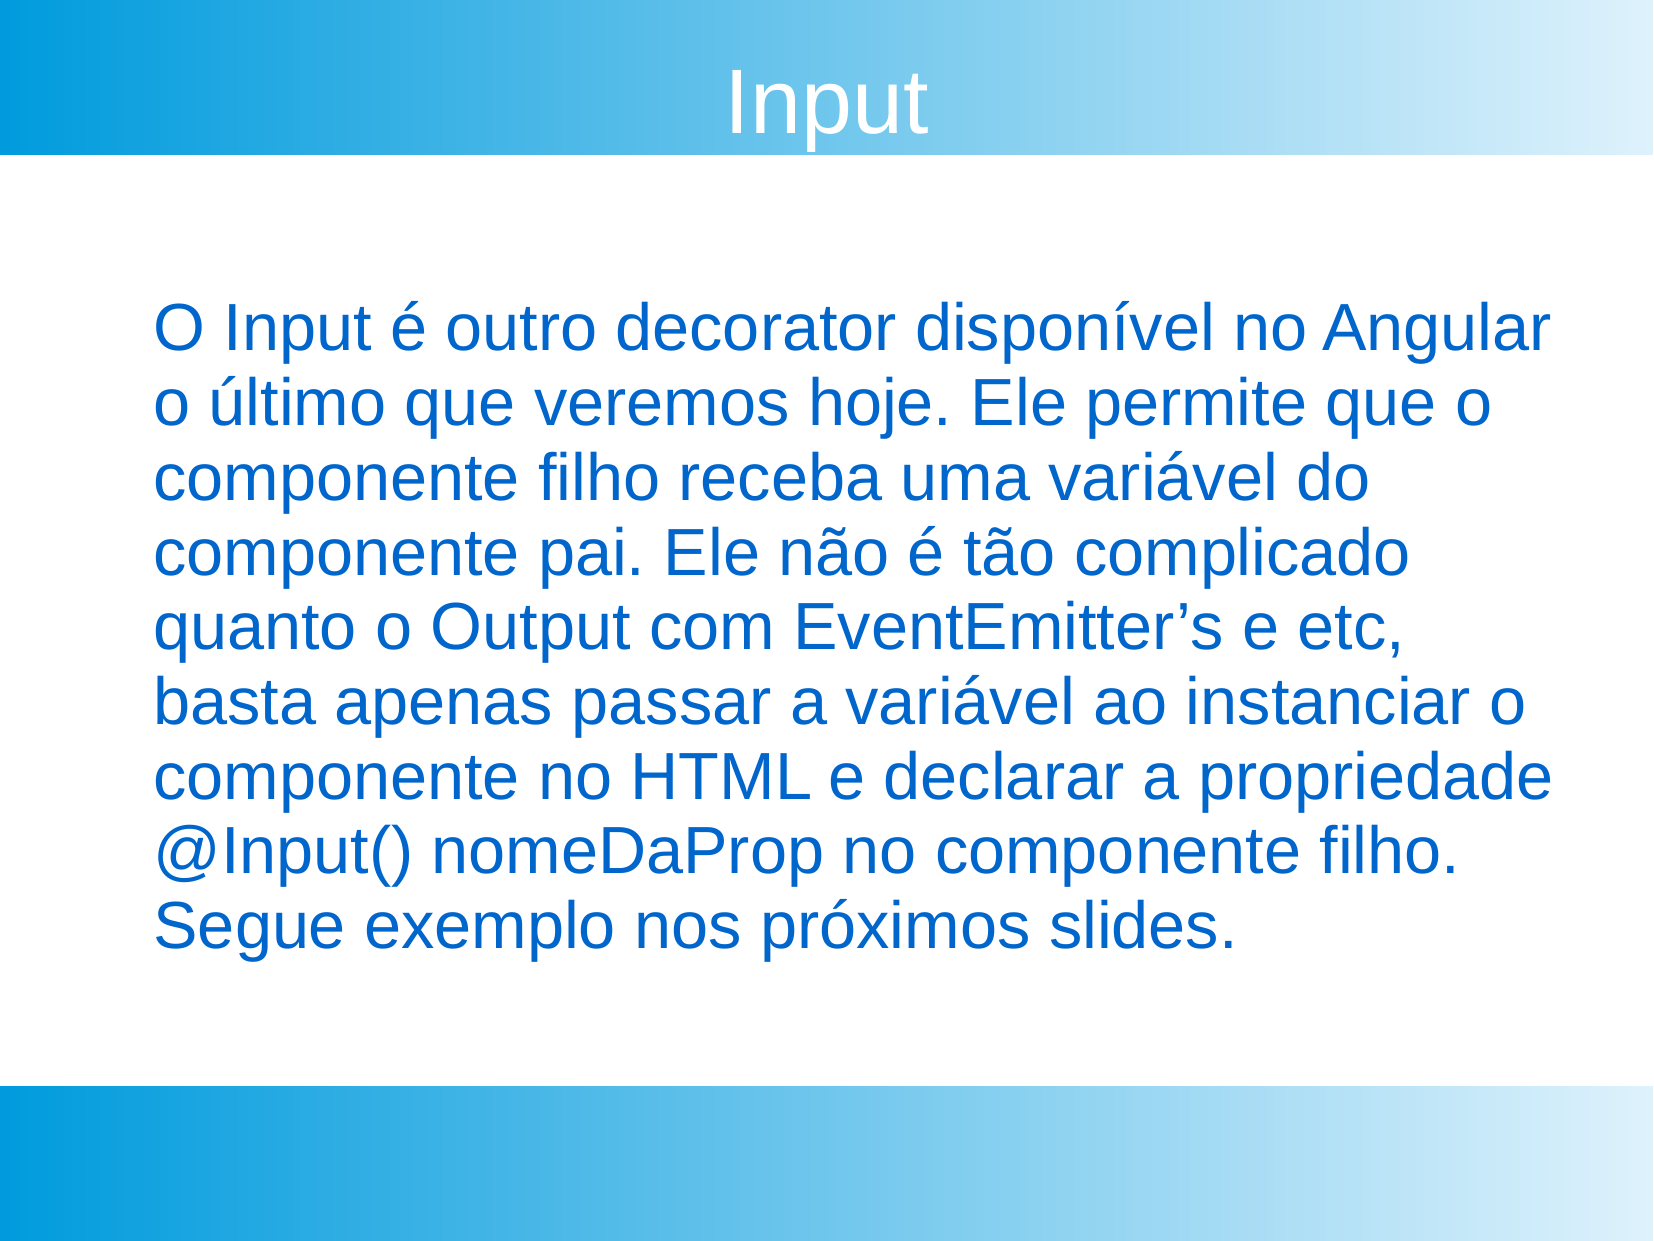

# Input
O Input é outro decorator disponível no Angular o último que veremos hoje. Ele permite que o componente filho receba uma variável do componente pai. Ele não é tão complicado quanto o Output com EventEmitter’s e etc, basta apenas passar a variável ao instanciar o componente no HTML e declarar a propriedade @Input() nomeDaProp no componente filho. Segue exemplo nos próximos slides.